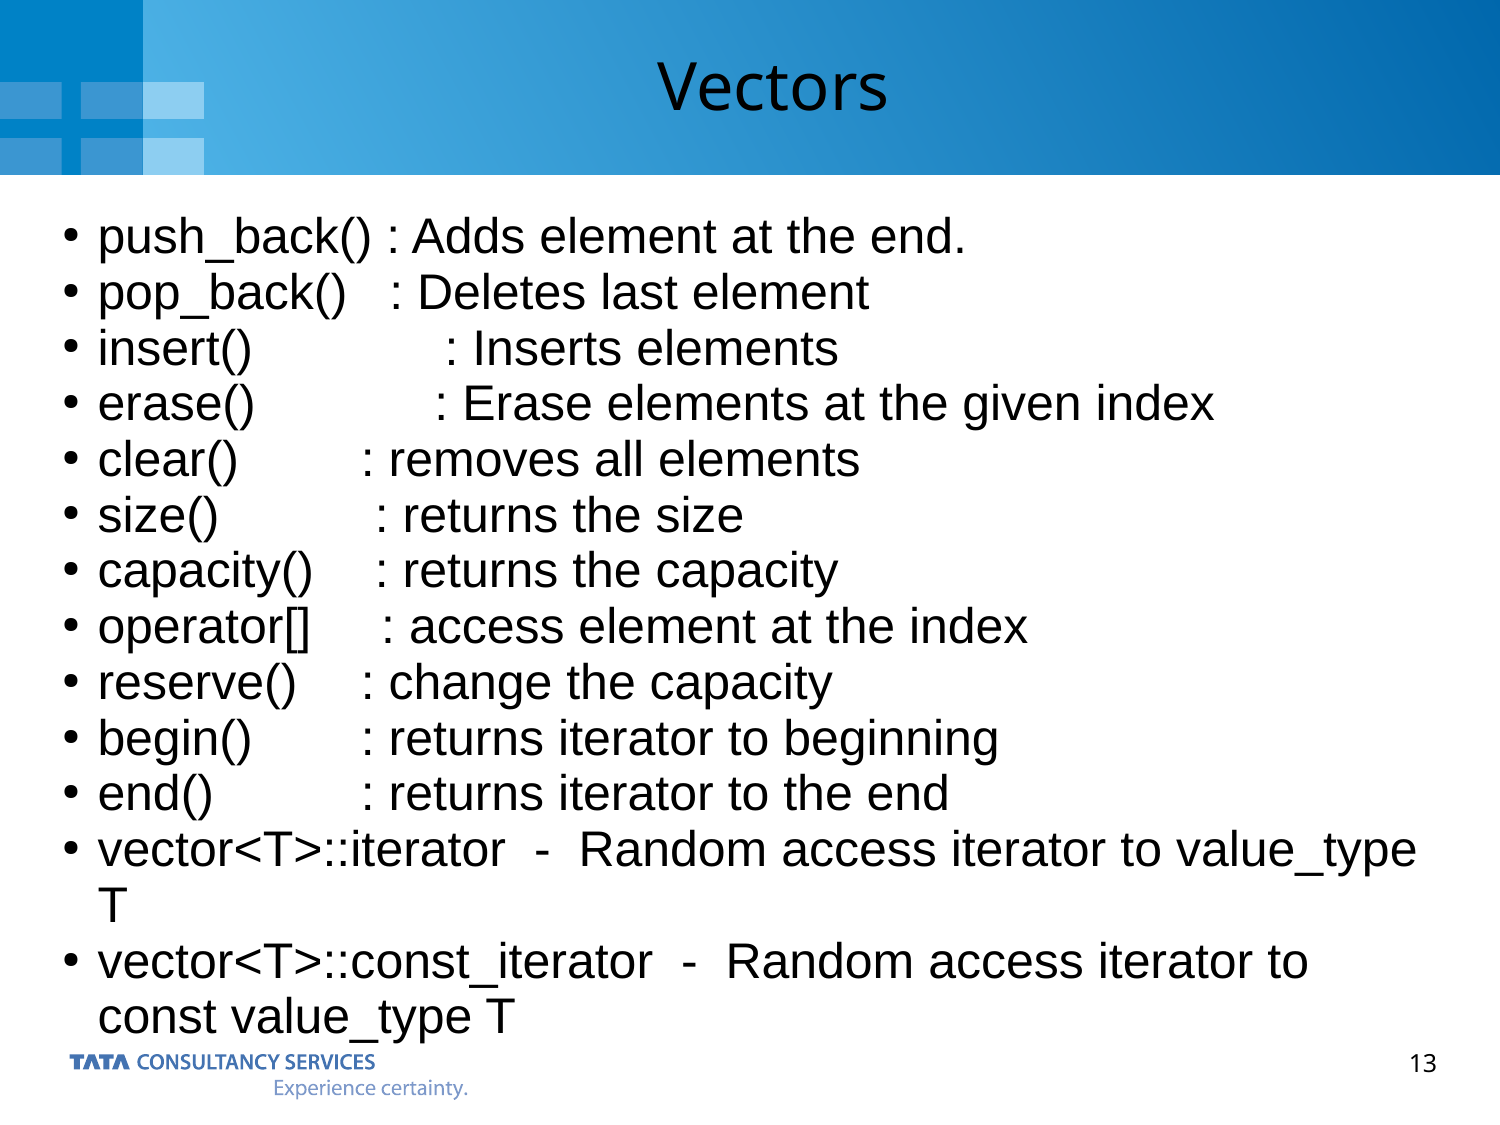

Vectors
push_back() : Adds element at the end.
pop_back() : Deletes last element
insert()	 : Inserts elements
erase()		 : Erase elements at the given index
clear()		 : removes all elements
size()		 : returns the size
capacity()	 : returns the capacity
operator[] : access element at the index
reserve()	 : change the capacity
begin() 	 : returns iterator to beginning
end()		 : returns iterator to the end
vector<T>::iterator - Random access iterator to value_type T
vector<T>::const_iterator - Random access iterator to const value_type T